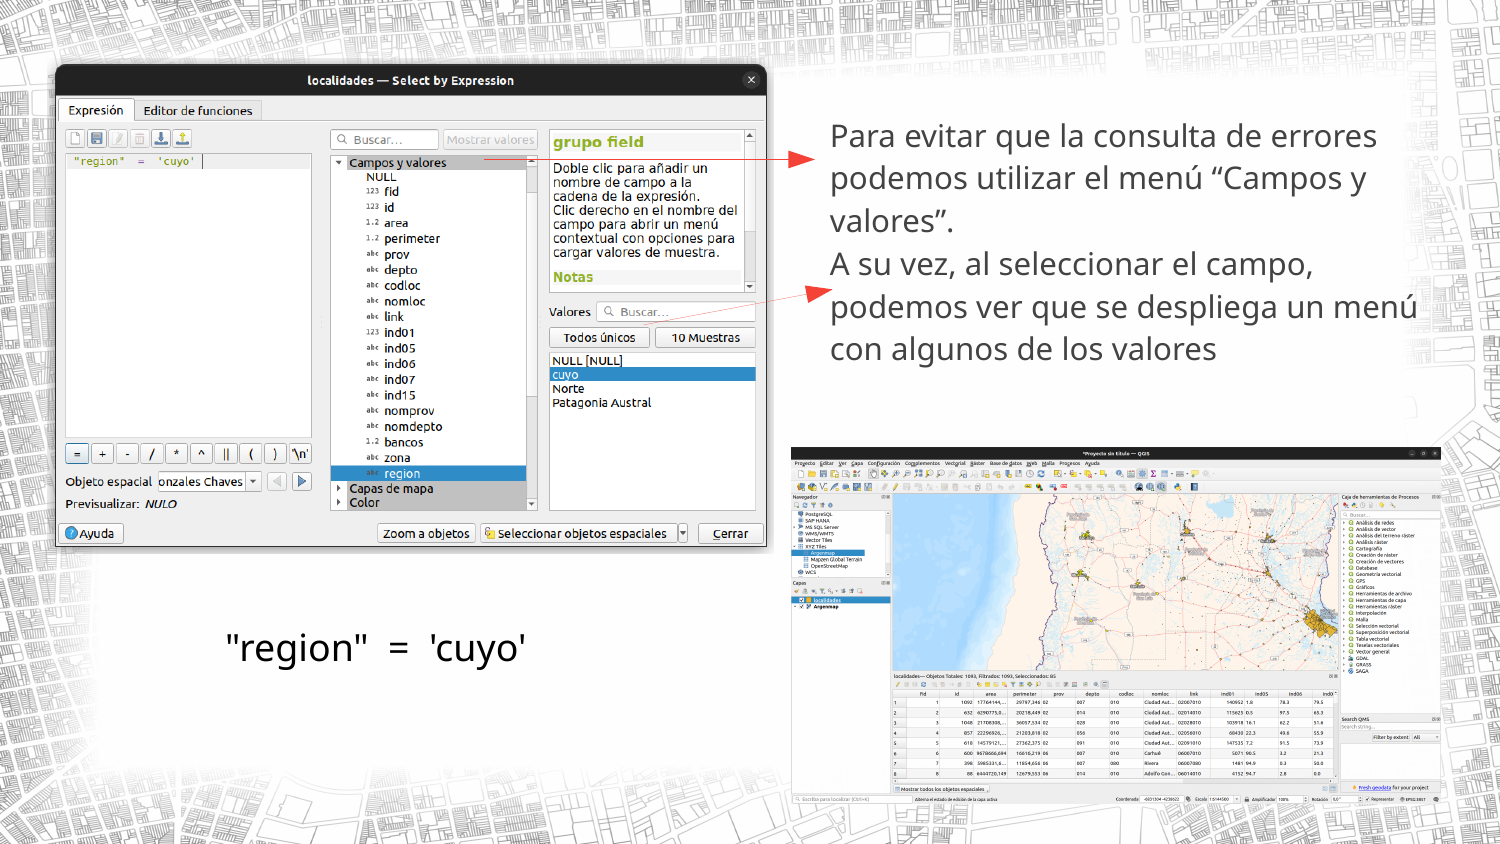

Para evitar que la consulta de errores podemos utilizar el menú “Campos y valores”.
A su vez, al seleccionar el campo, podemos ver que se despliega un menú con algunos de los valores
 "region" = 'cuyo'